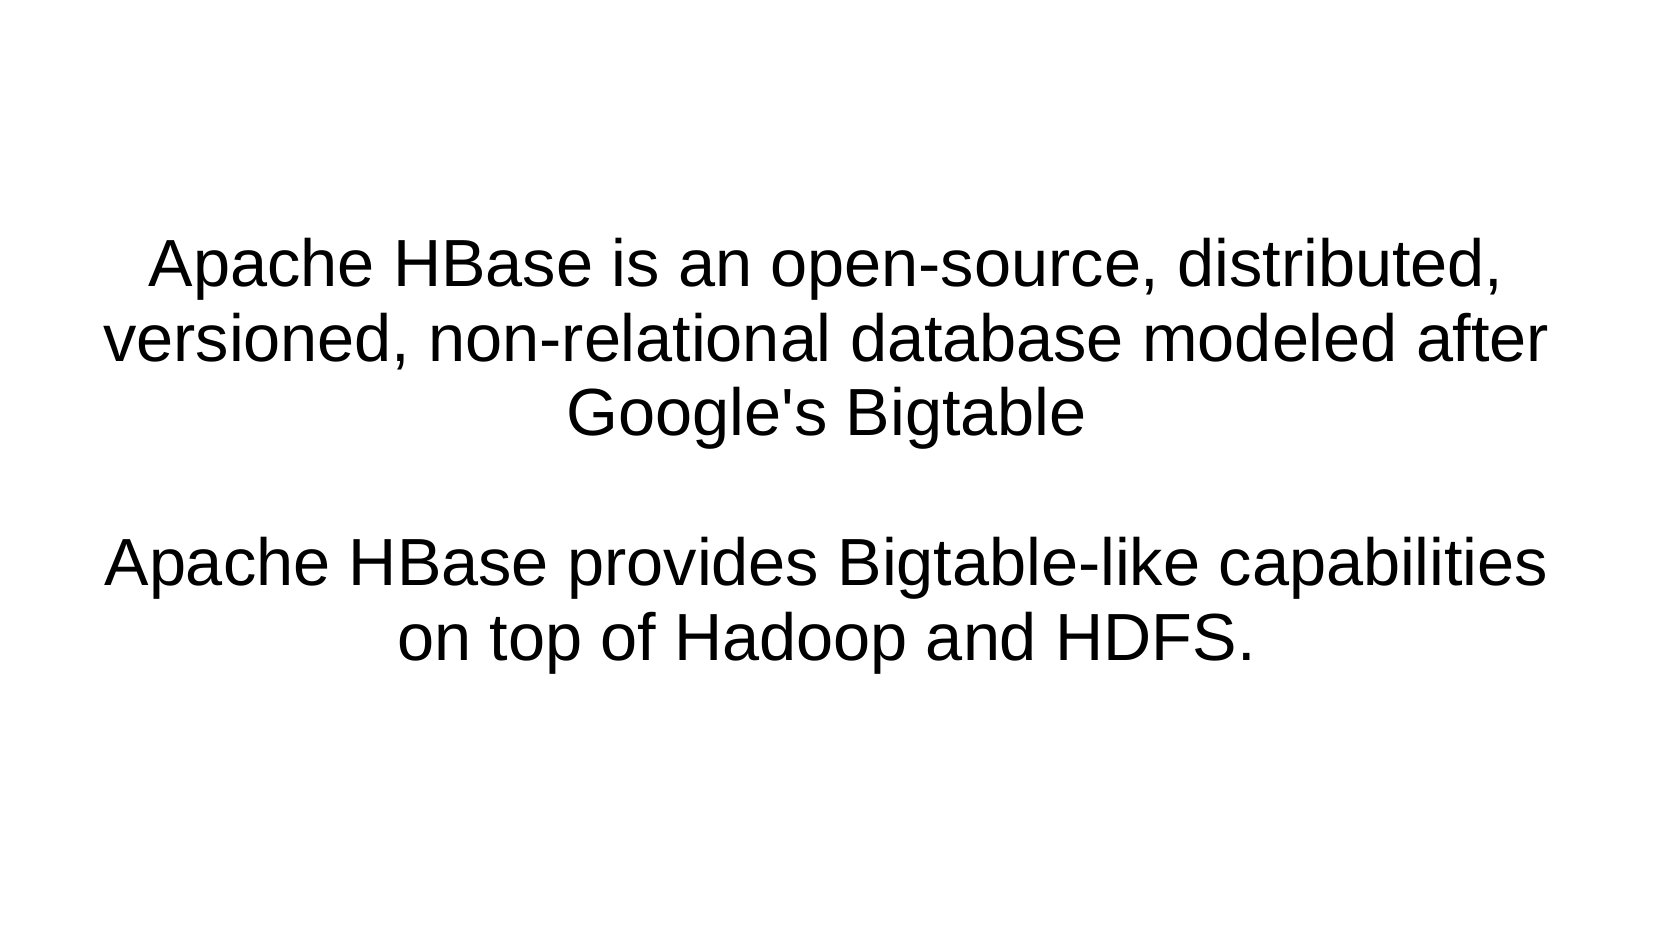

# Apache HBase is an open-source, distributed, versioned, non-relational database modeled after Google's Bigtable
Apache HBase provides Bigtable-like capabilities on top of Hadoop and HDFS.